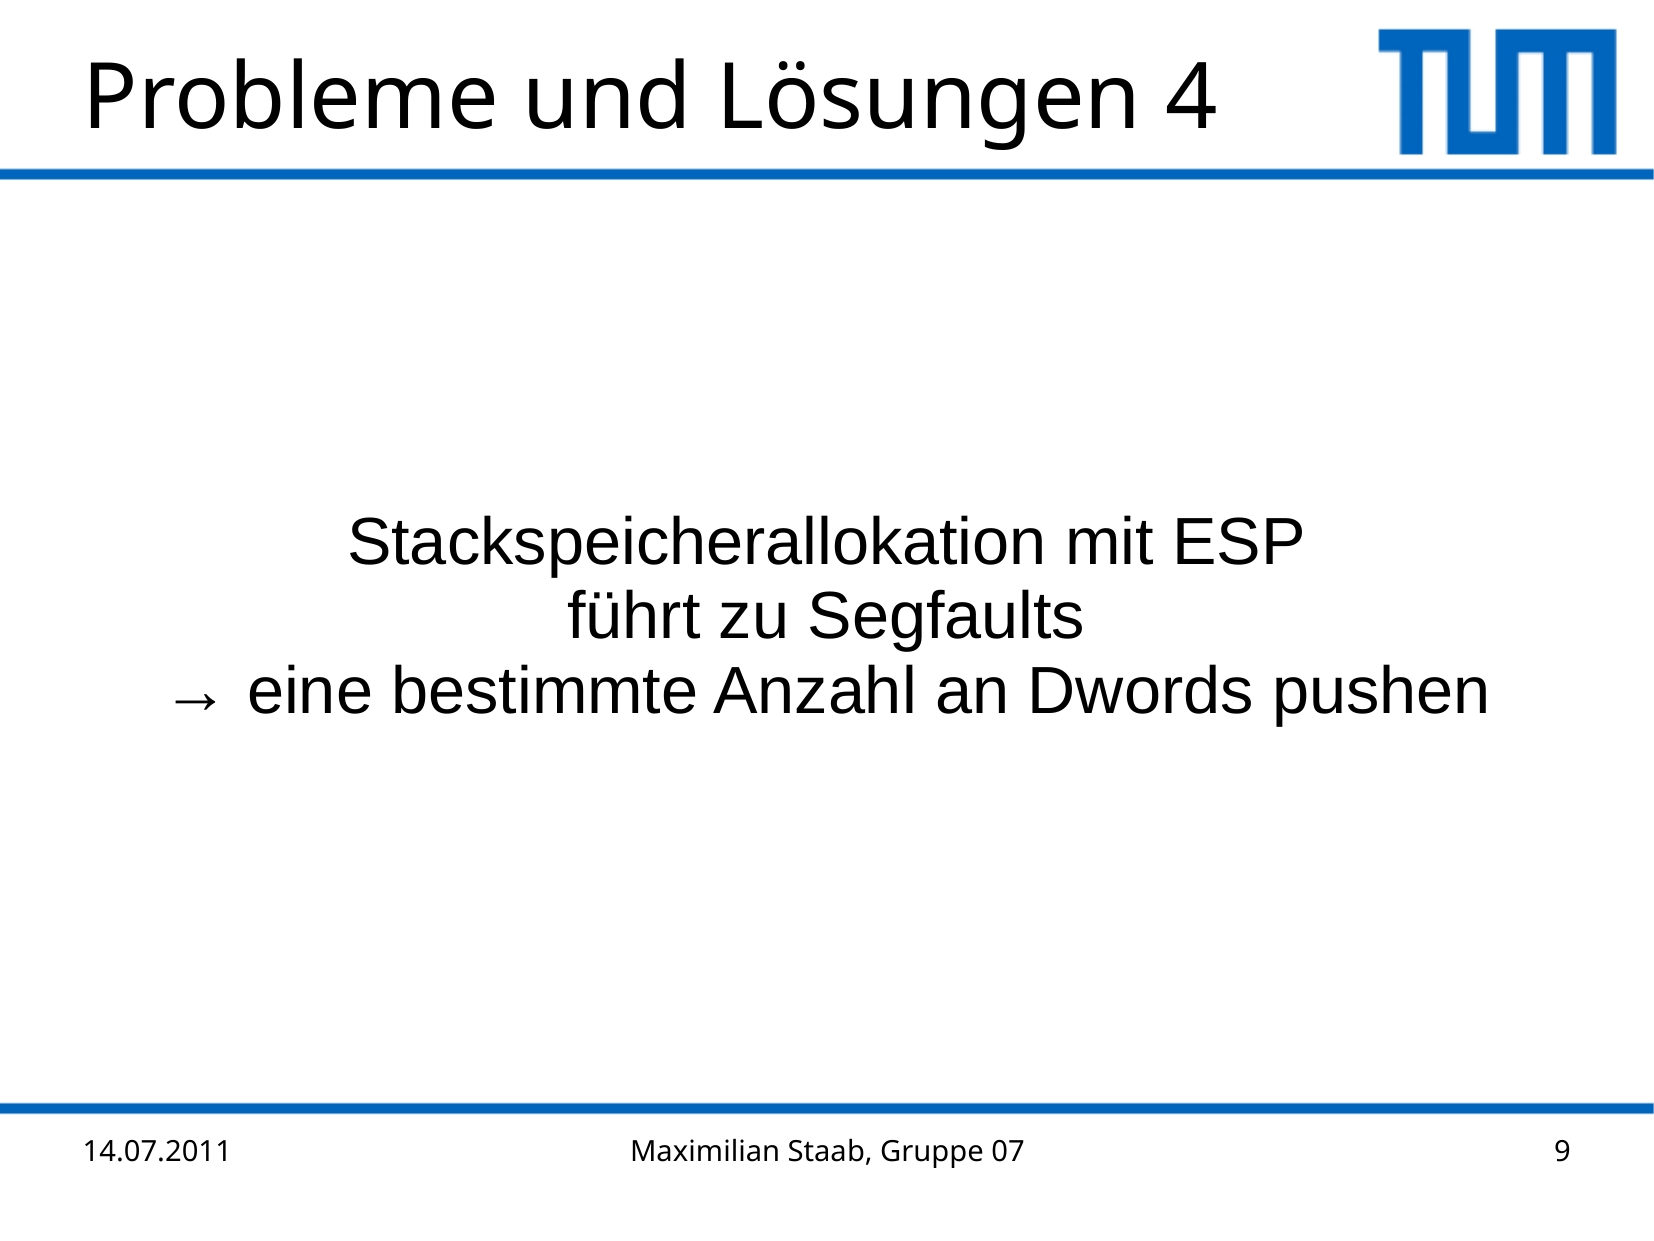

# Probleme und Lösungen 4
Stackspeicherallokation mit ESP
führt zu Segfaults
→ eine bestimmte Anzahl an Dwords pushen
14.07.2011
Maximilian Staab, Gruppe 07
9